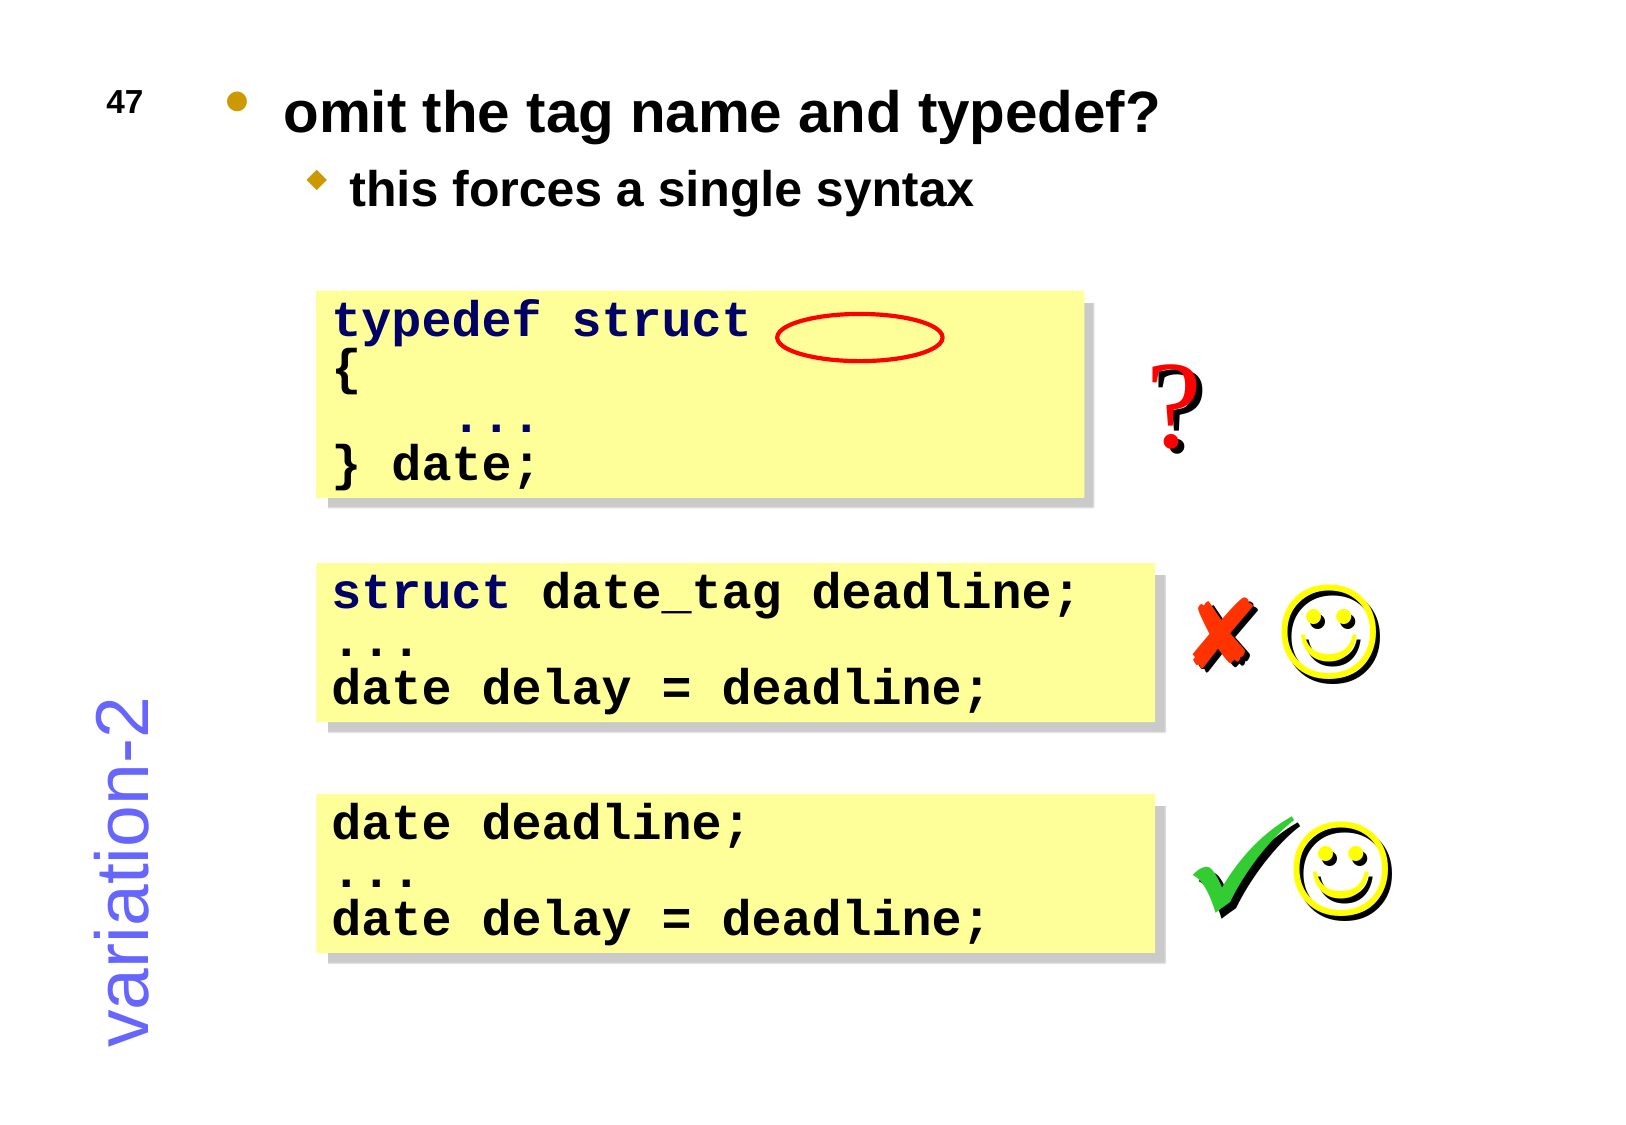

47
omit the tag name and typedef?
this forces a single syntax
typedef struct
{
 ...
} date;
?


# variation-2
struct date_tag deadline;
...
date delay = deadline;


date deadline;
...
date delay = deadline;